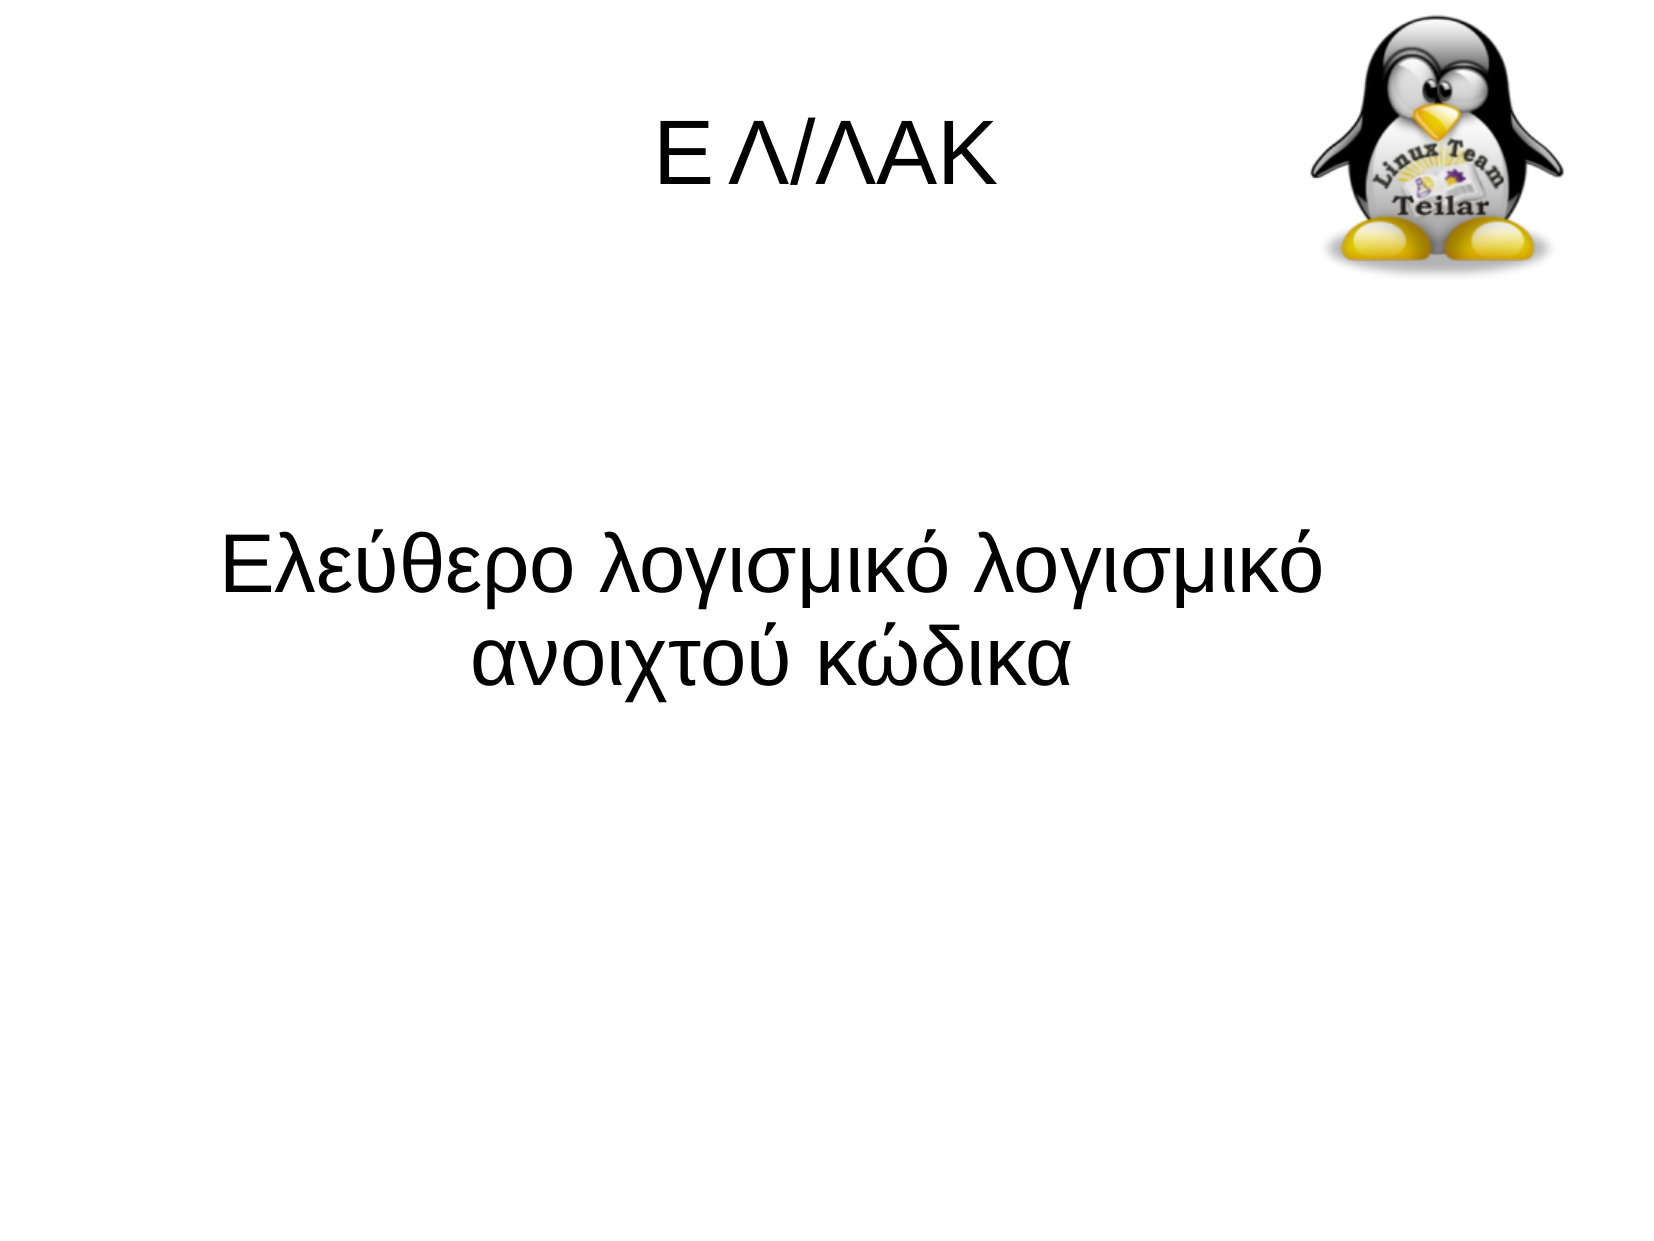

# Ε	Λ/ΛΑΚ
Ελεύθερο λογισμικό λογισμικό ανοιχτού κώδικα